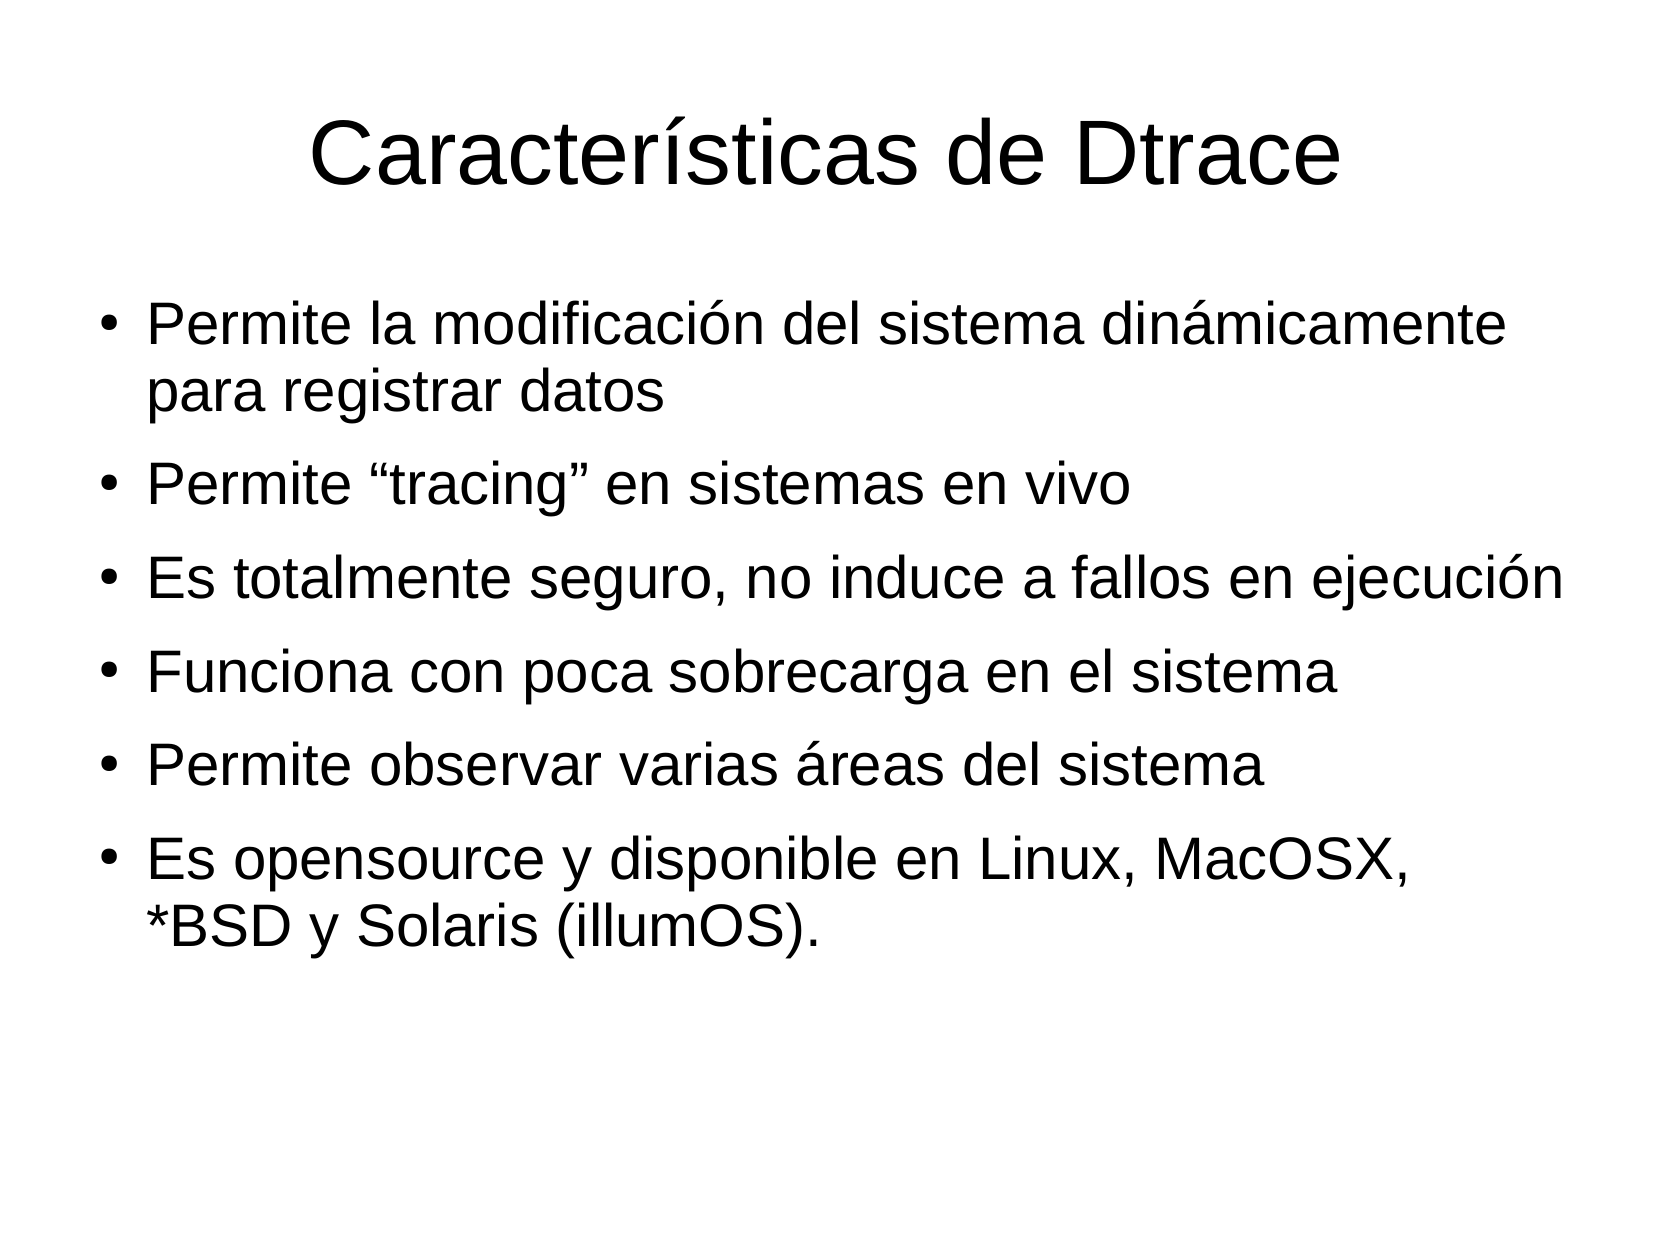

# Características de Dtrace
Permite la modificación del sistema dinámicamente para registrar datos
Permite “tracing” en sistemas en vivo
Es totalmente seguro, no induce a fallos en ejecución
Funciona con poca sobrecarga en el sistema
Permite observar varias áreas del sistema
Es opensource y disponible en Linux, MacOSX, *BSD y Solaris (illumOS).